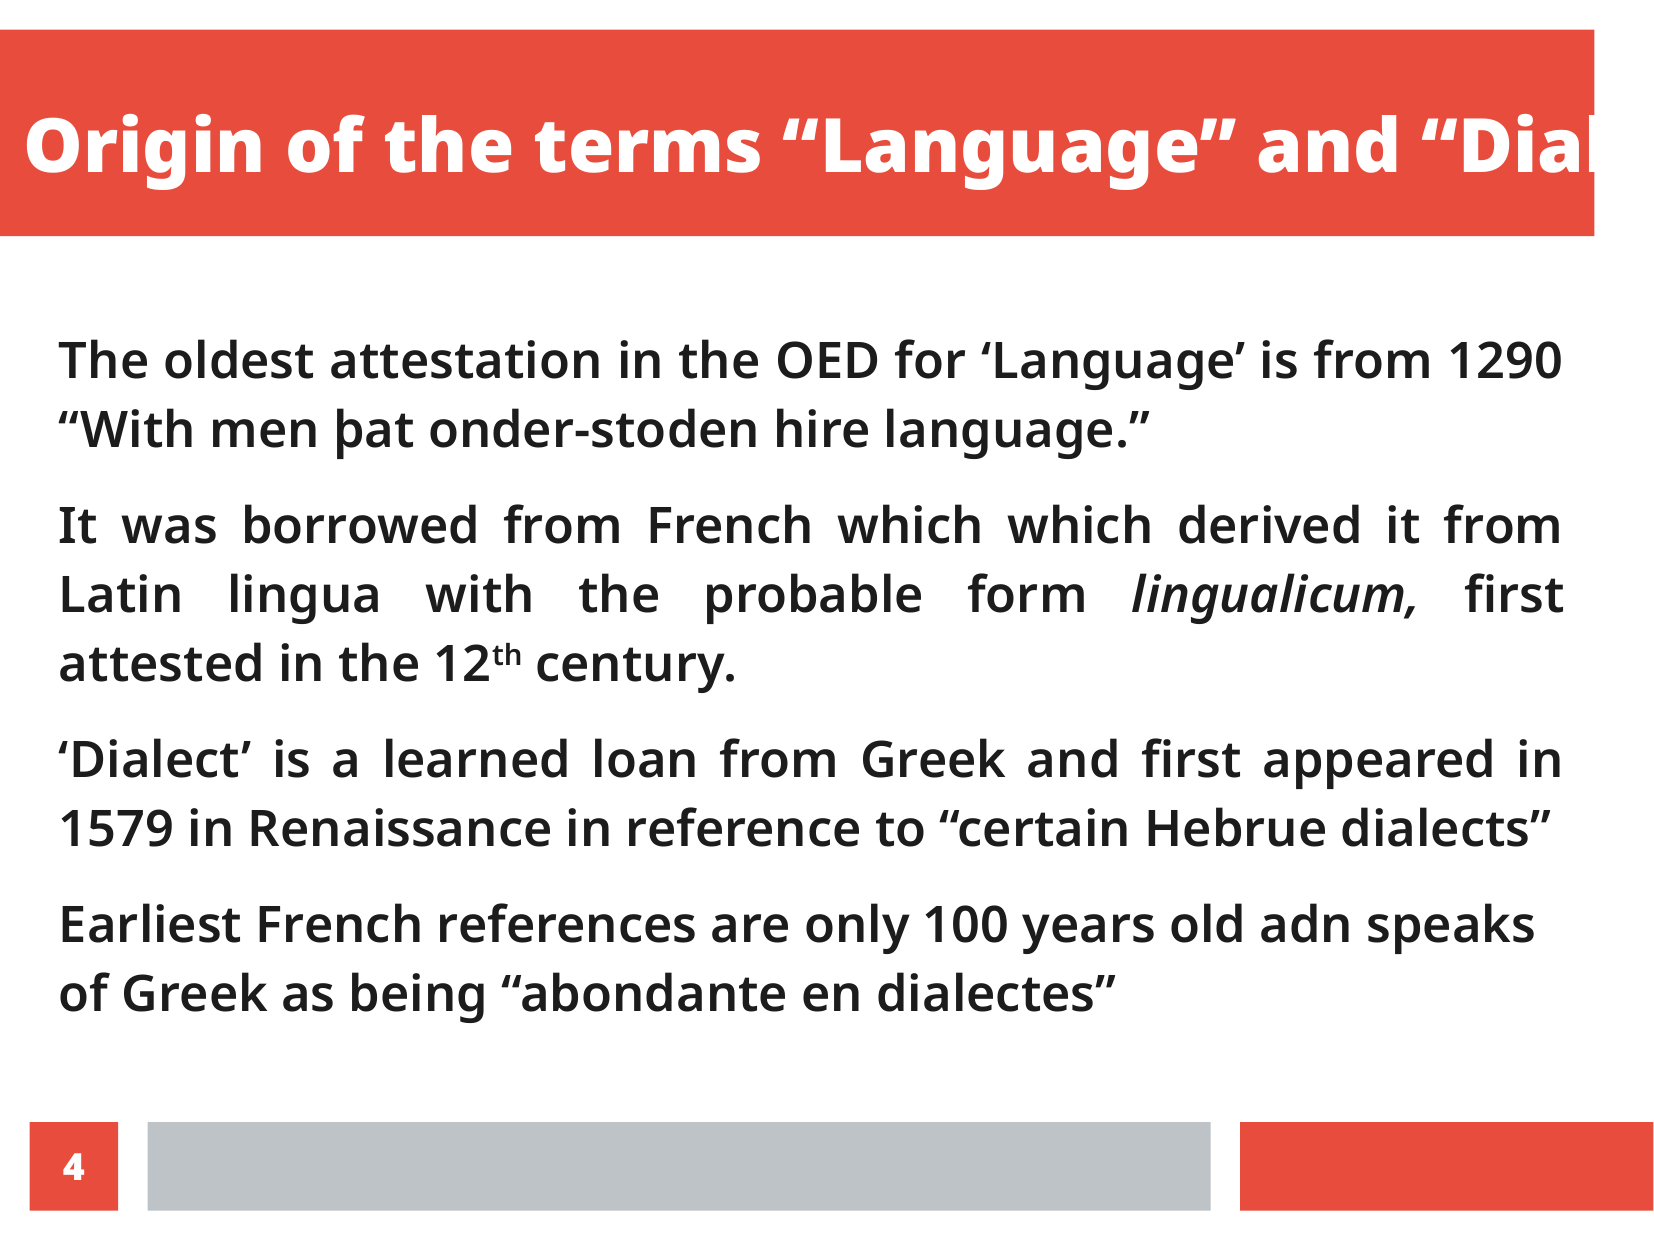

# Origin of the terms “Language” and “Dialect”
The oldest attestation in the OED for ‘Language’ is from 1290 “With men þat onder-stoden hire language.”
It was borrowed from French which which derived it from Latin lingua with the probable form lingualicum, first attested in the 12th century.
‘Dialect’ is a learned loan from Greek and first appeared in 1579 in Renaissance in reference to “certain Hebrue dialects”
Earliest French references are only 100 years old adn speaks of Greek as being “abondante en dialectes”
4